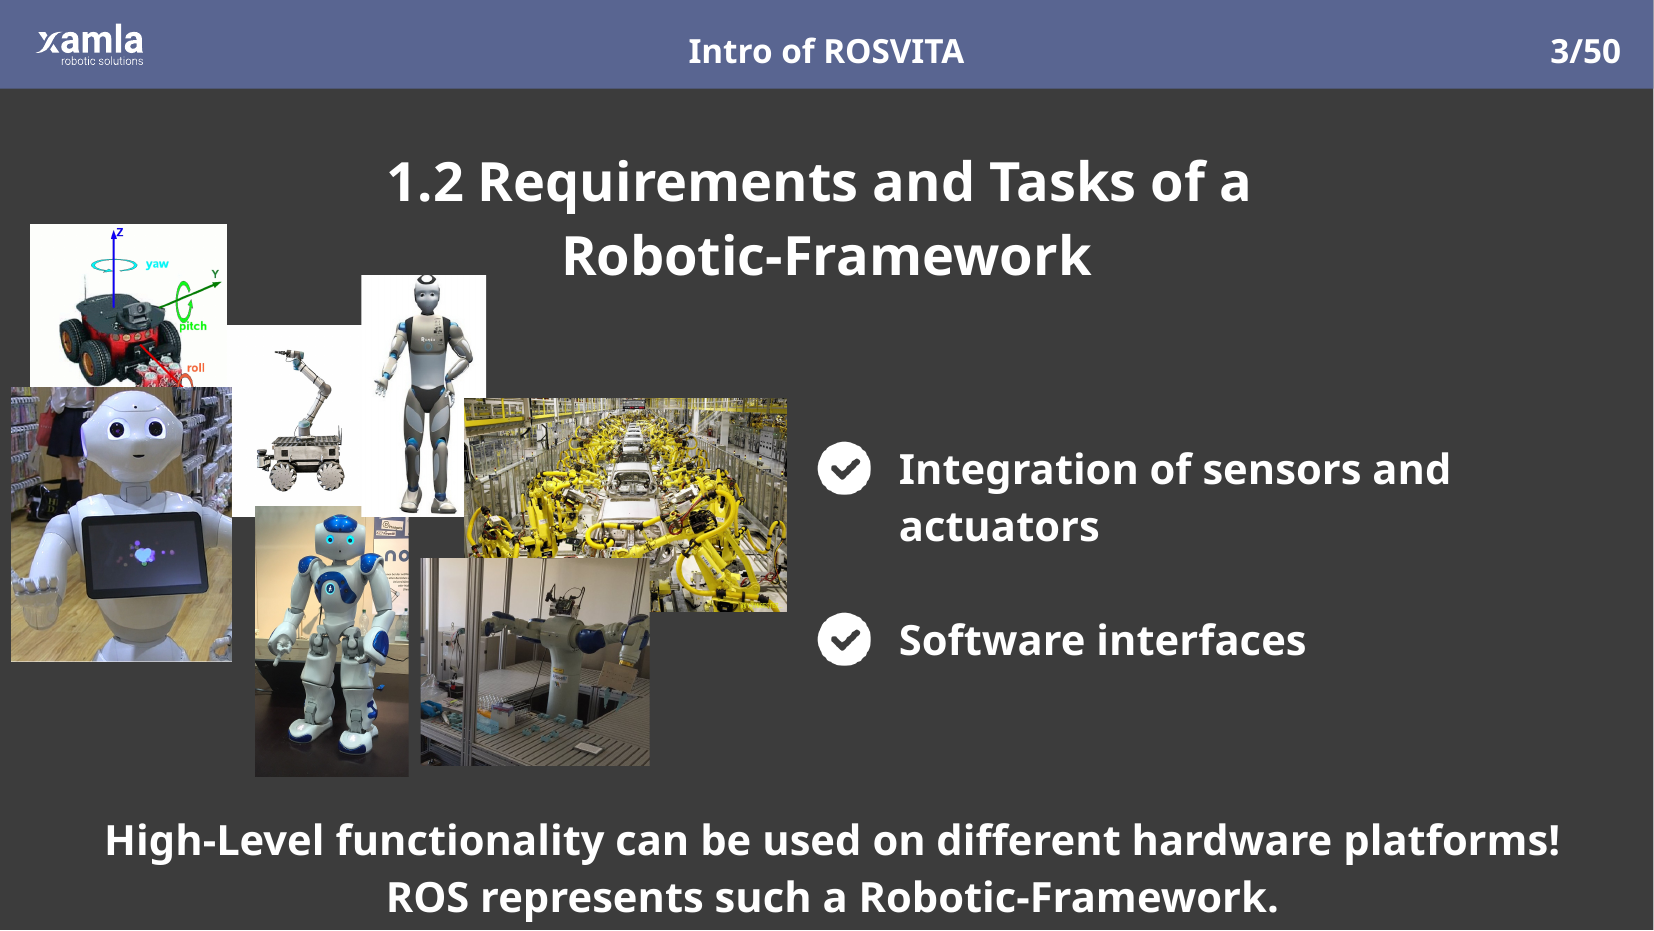

Intro of ROSVITA
3/50
1.2 Requirements and Tasks of a
Robotic-Framework
Integration of sensors and actuators
Software interfaces
High-Level functionality can be used on different hardware platforms!
ROS represents such a Robotic-Framework.